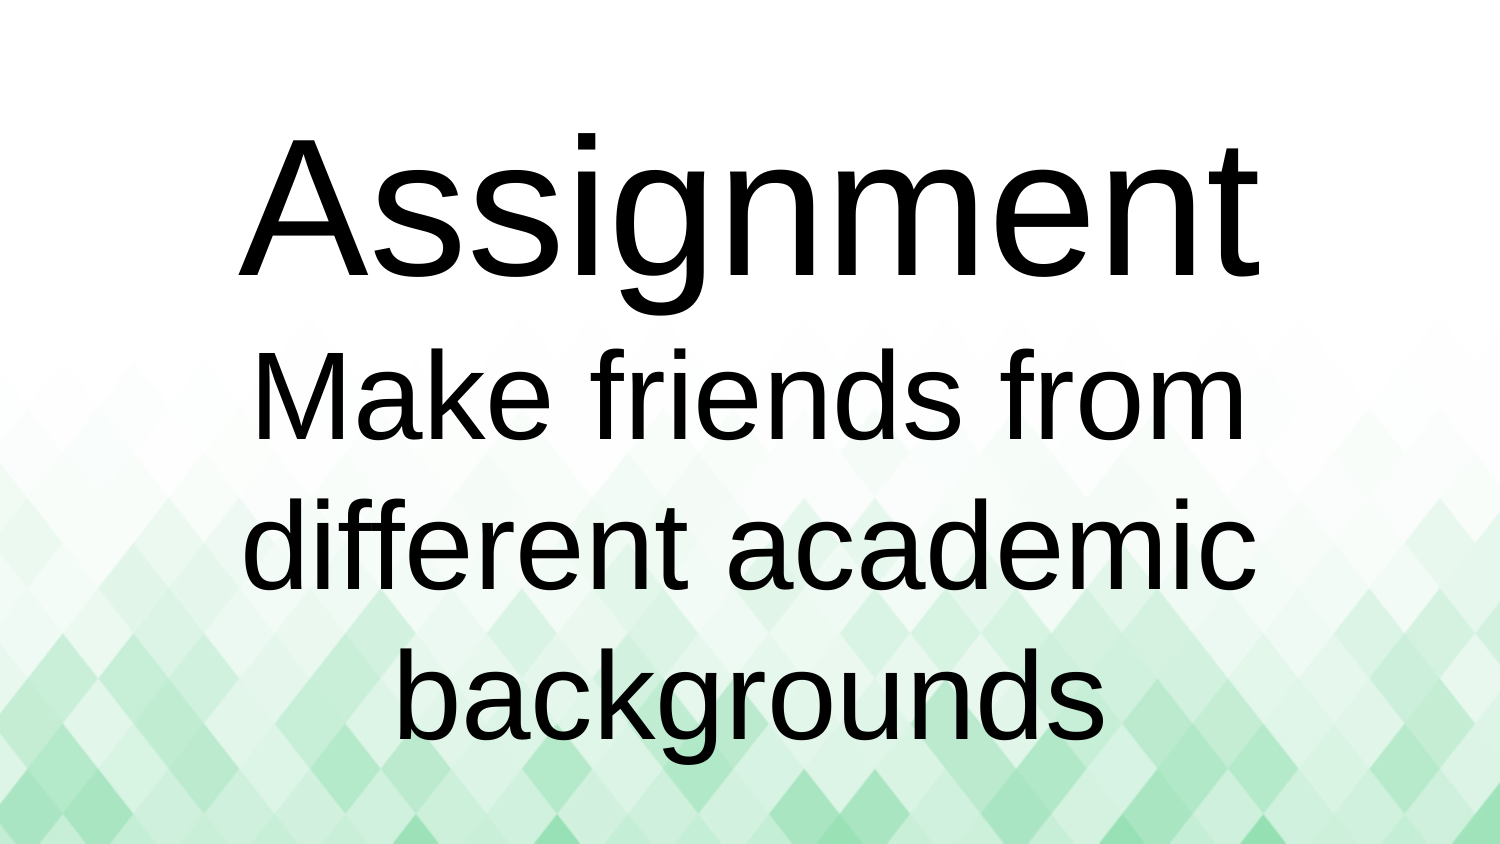

# Assignment Make friends from different academic backgrounds